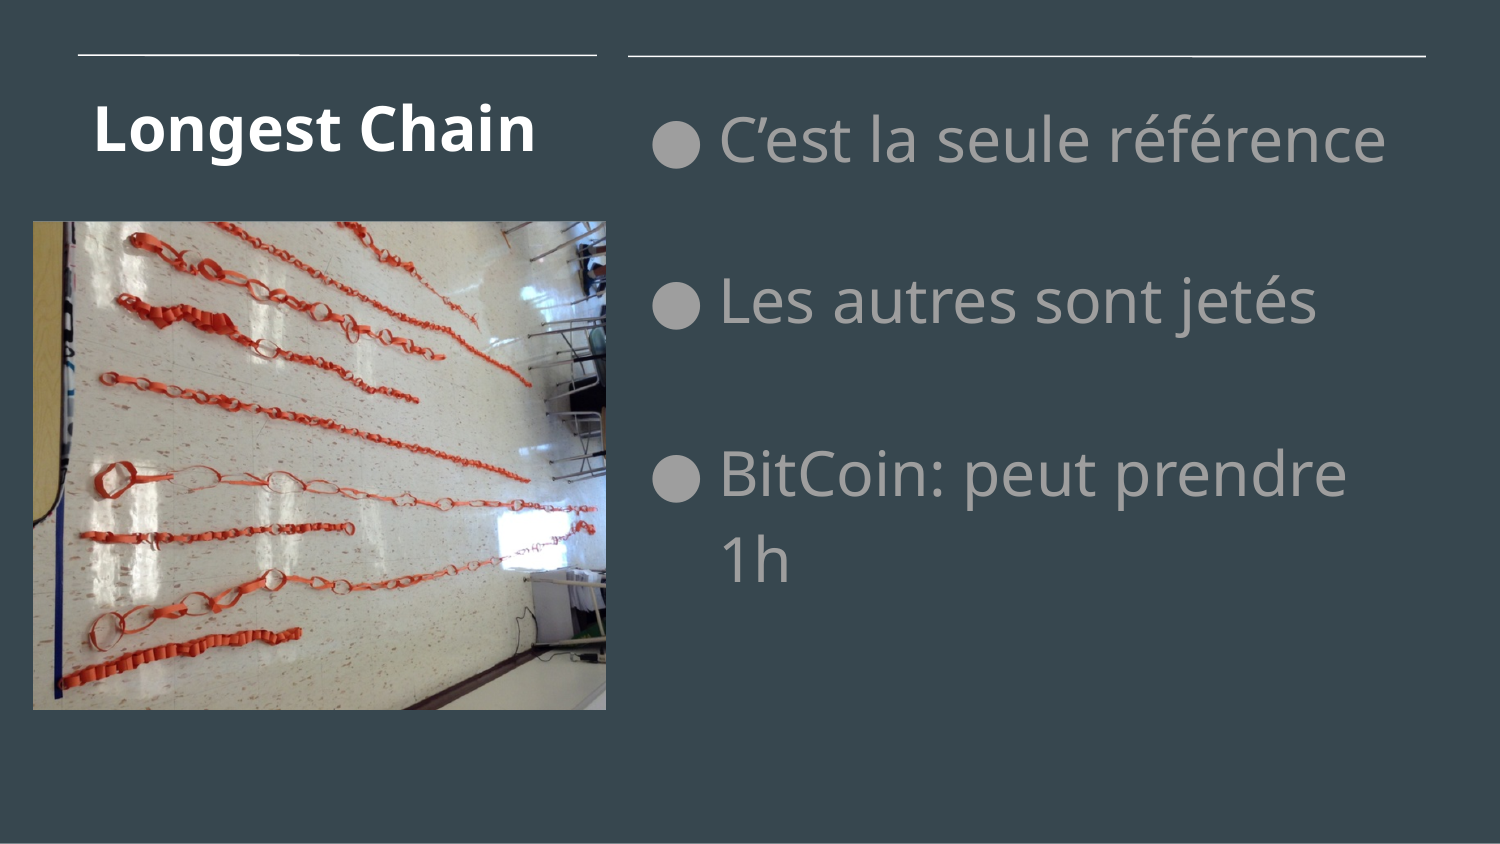

# Longest Chain
C’est la seule référence
Les autres sont jetés
BitCoin: peut prendre 1h